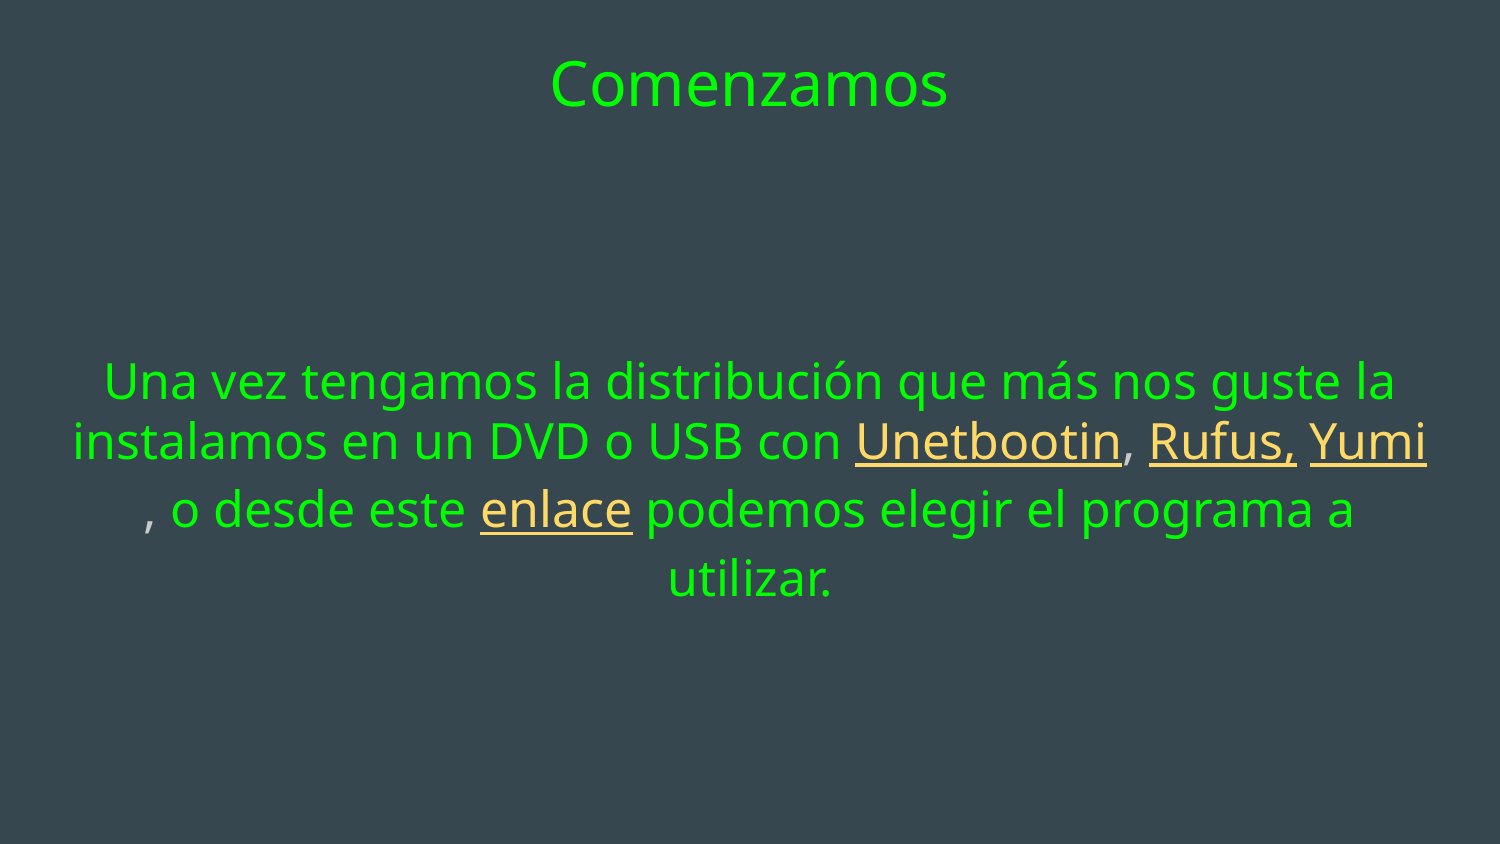

# Comenzamos
Una vez tengamos la distribución que más nos guste la instalamos en un DVD o USB con Unetbootin, Rufus, Yumi, o desde este enlace podemos elegir el programa a utilizar.